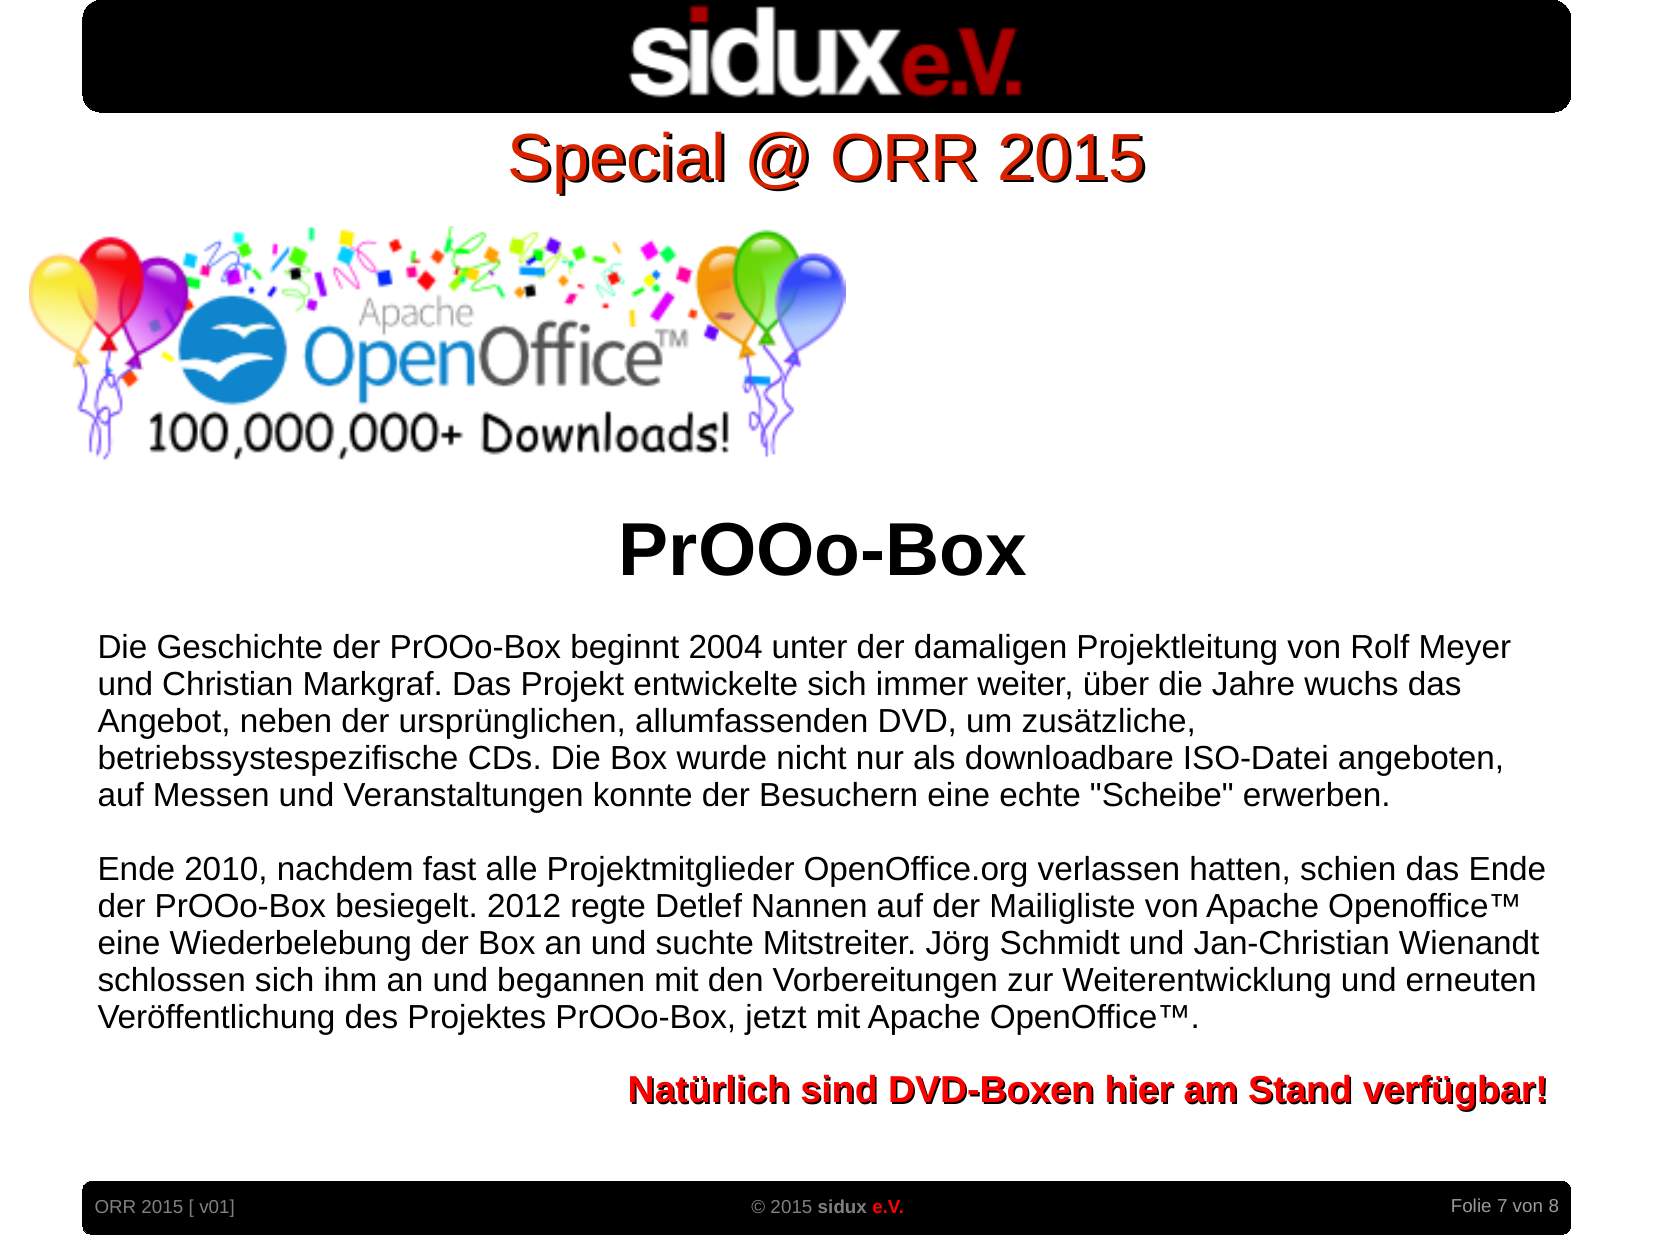

Special @ ORR 2015
PrOOo-Box
Die Geschichte der PrOOo-Box beginnt 2004 unter der damaligen Projektleitung von Rolf Meyer und Christian Markgraf. Das Projekt entwickelte sich immer weiter, über die Jahre wuchs das Angebot, neben der ursprünglichen, allumfassenden DVD, um zusätzliche, betriebssystespezifische CDs. Die Box wurde nicht nur als downloadbare ISO-Datei angeboten, auf Messen und Veranstaltungen konnte der Besuchern eine echte "Scheibe" erwerben.
Ende 2010, nachdem fast alle Projektmitglieder OpenOffice.org verlassen hatten, schien das Ende der PrOOo-Box besiegelt. 2012 regte Detlef Nannen auf der Mailigliste von Apache Openoffice™ eine Wiederbelebung der Box an und suchte Mitstreiter. Jörg Schmidt und Jan-Christian Wienandt schlossen sich ihm an und begannen mit den Vorbereitungen zur Weiterentwicklung und erneuten Veröffentlichung des Projektes PrOOo-Box, jetzt mit Apache OpenOffice™.
Natürlich sind DVD-Boxen hier am Stand verfügbar!